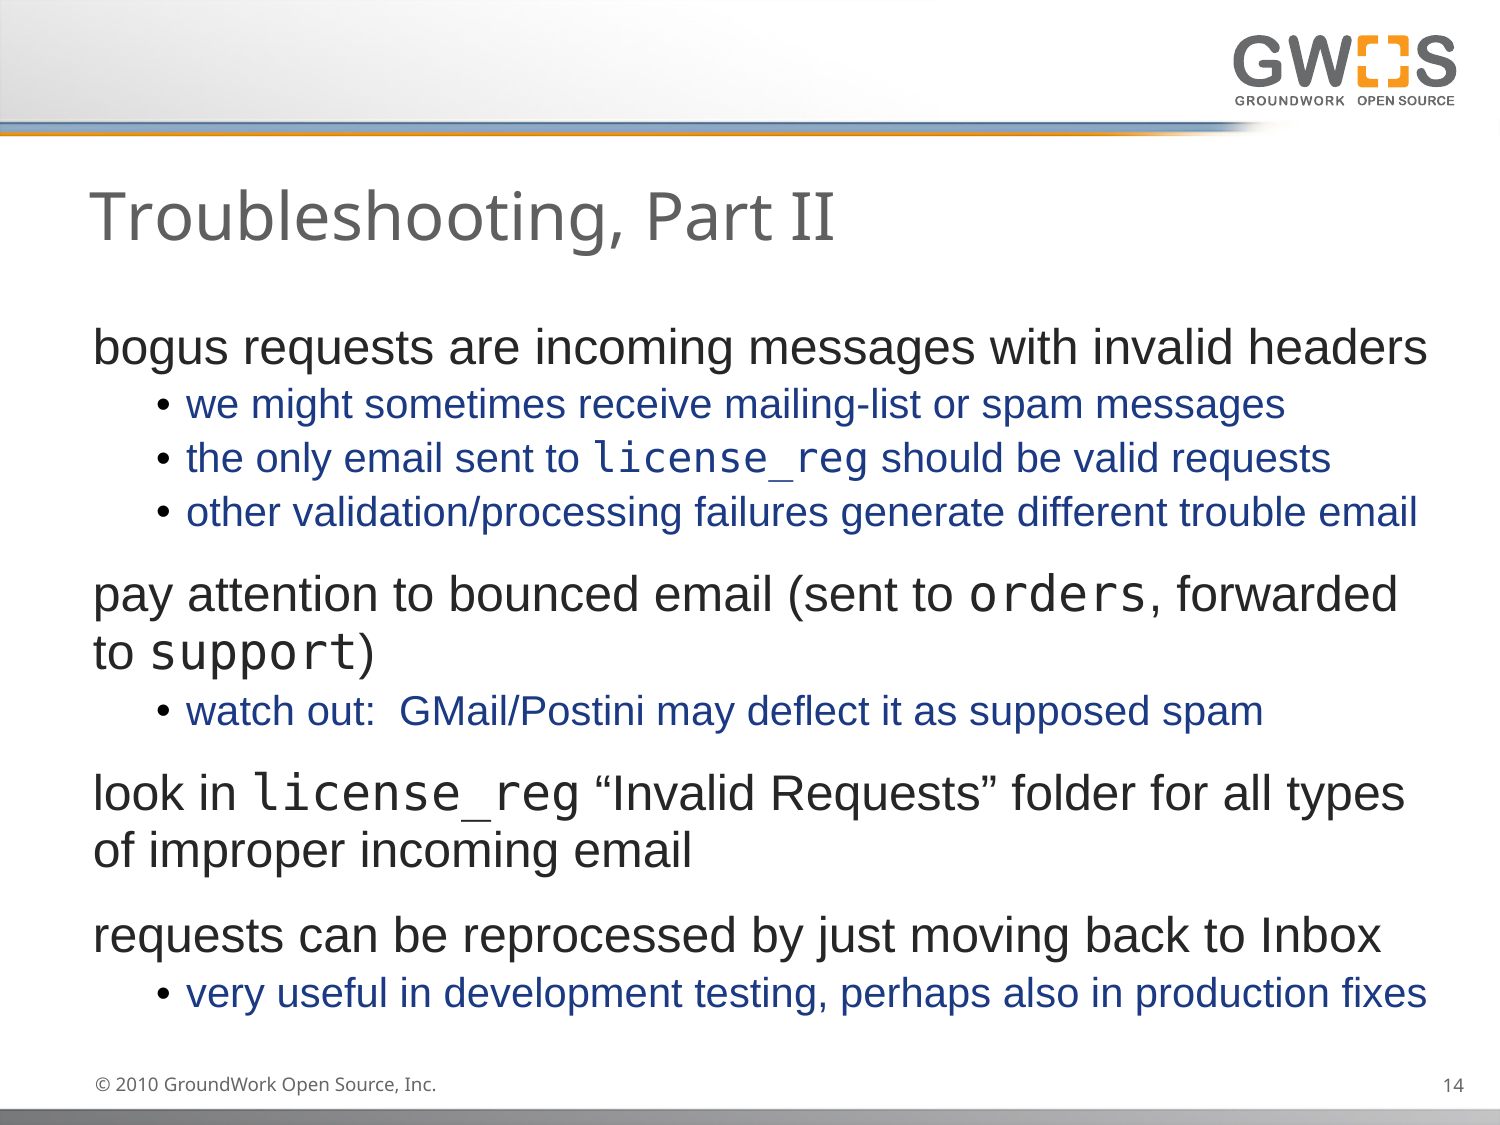

# Troubleshooting, Part II
bogus requests are incoming messages with invalid headers
we might sometimes receive mailing-list or spam messages
the only email sent to license_reg should be valid requests
other validation/processing failures generate different trouble email
pay attention to bounced email (sent to orders, forwarded to support)
watch out: GMail/Postini may deflect it as supposed spam
look in license_reg “Invalid Requests” folder for all types of improper incoming email
requests can be reprocessed by just moving back to Inbox
very useful in development testing, perhaps also in production fixes
14